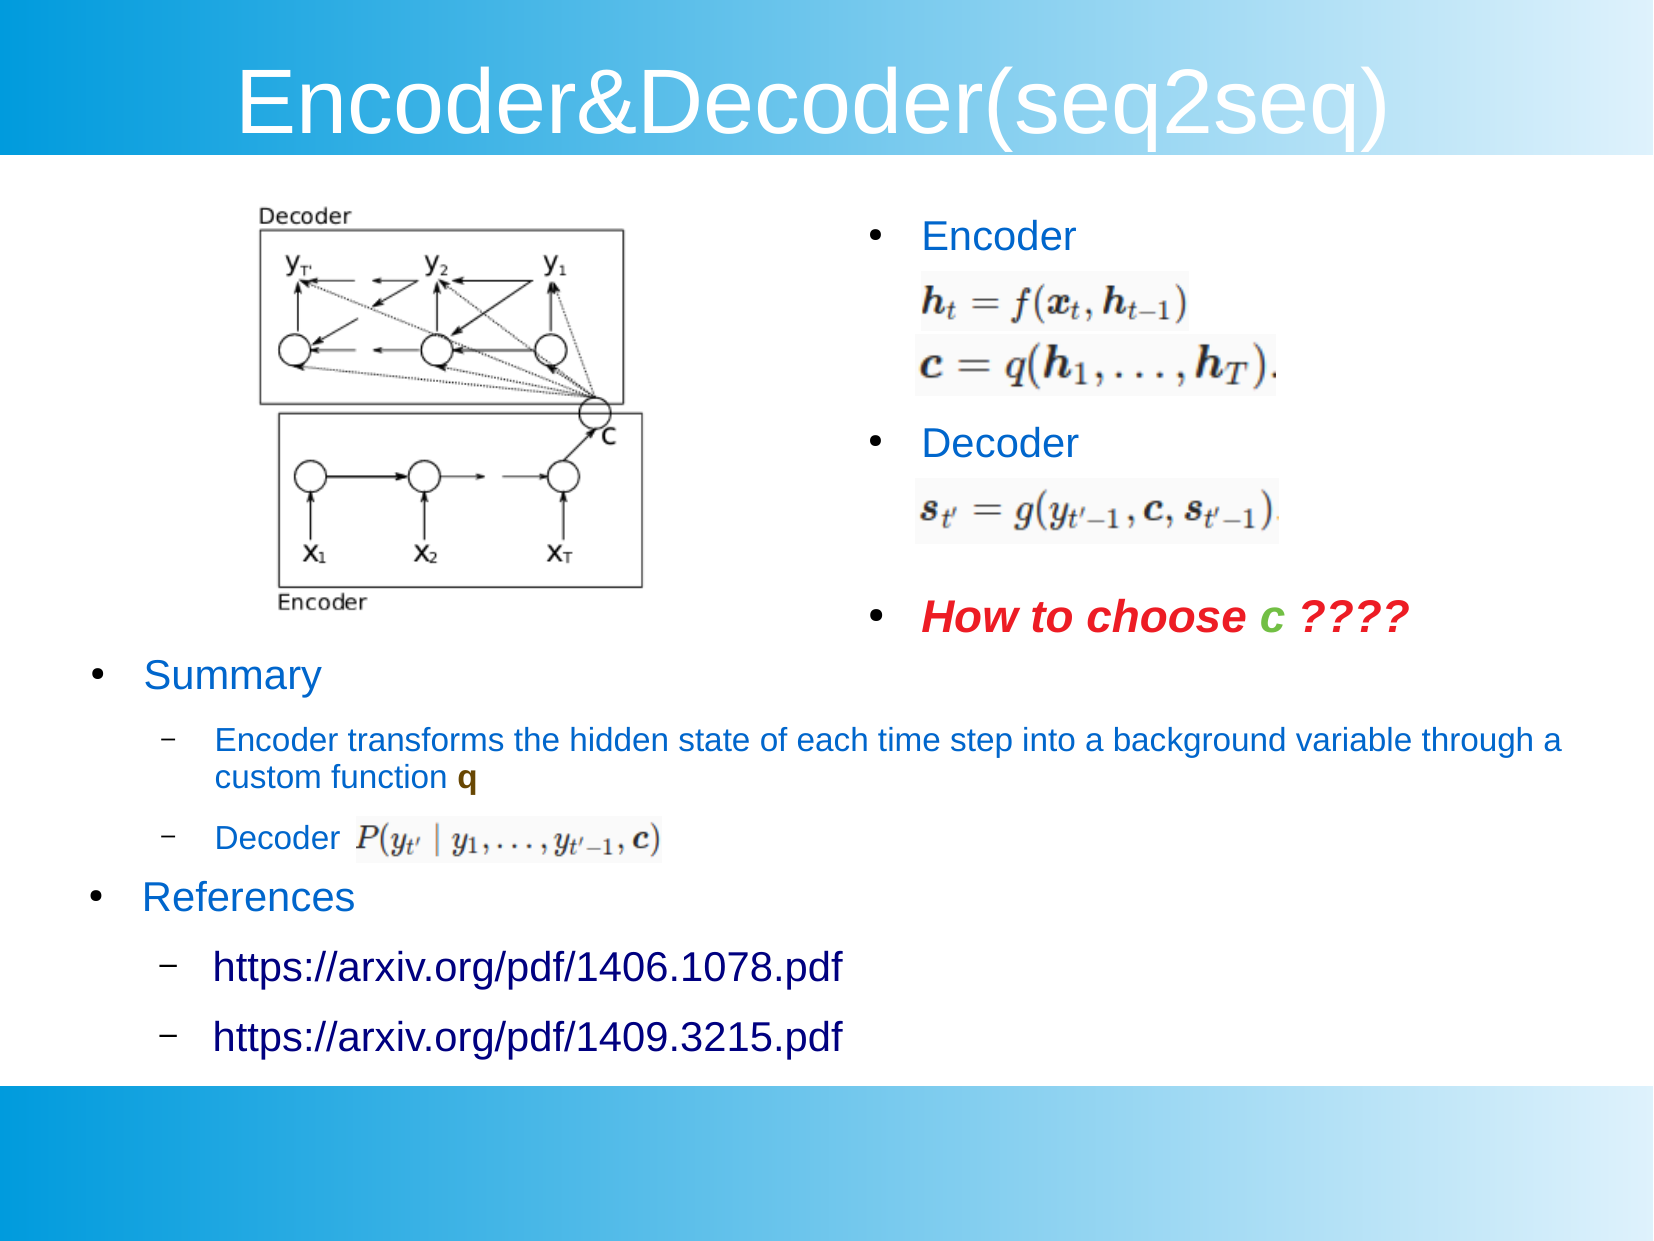

# Encoder&Decoder(seq2seq)
Encoder
Decoder
How to choose c ????
Summary
Encoder transforms the hidden state of each time step into a background variable through a custom function q
Decoder
References
https://arxiv.org/pdf/1406.1078.pdf
https://arxiv.org/pdf/1409.3215.pdf